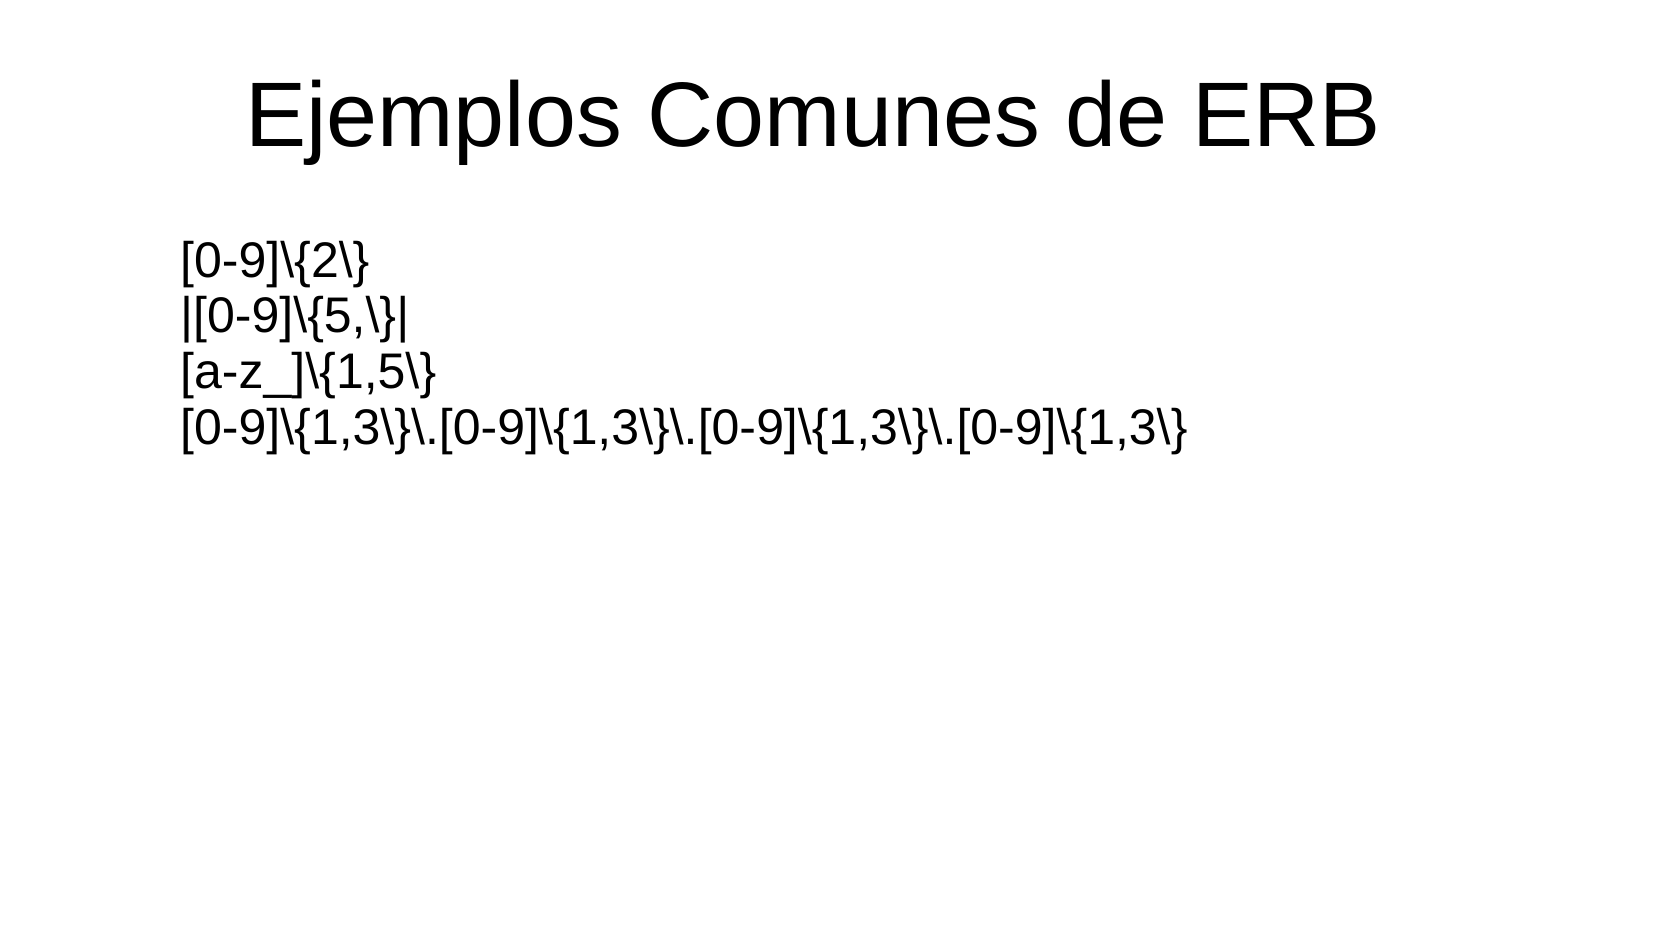

# Ejemplos Comunes de ERB
[0-9]\{2\}
|[0-9]\{5,\}|
[a-z_]\{1,5\}
[0-9]\{1,3\}\.[0-9]\{1,3\}\.[0-9]\{1,3\}\.[0-9]\{1,3\}